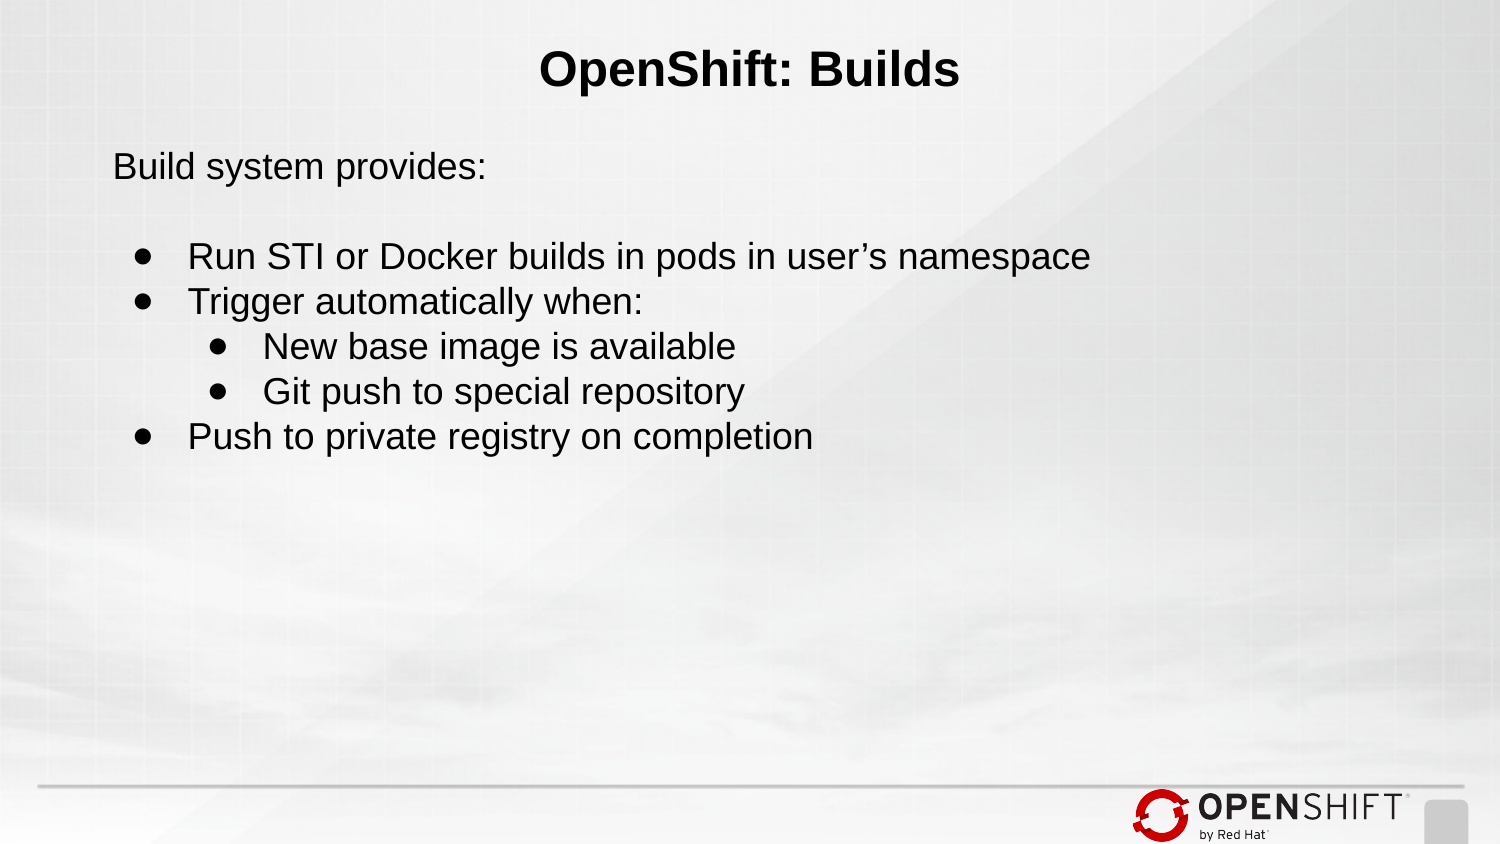

# OpenShift: Builds
Build system provides:
Run STI or Docker builds in pods in user’s namespace
Trigger automatically when:
New base image is available
Git push to special repository
Push to private registry on completion